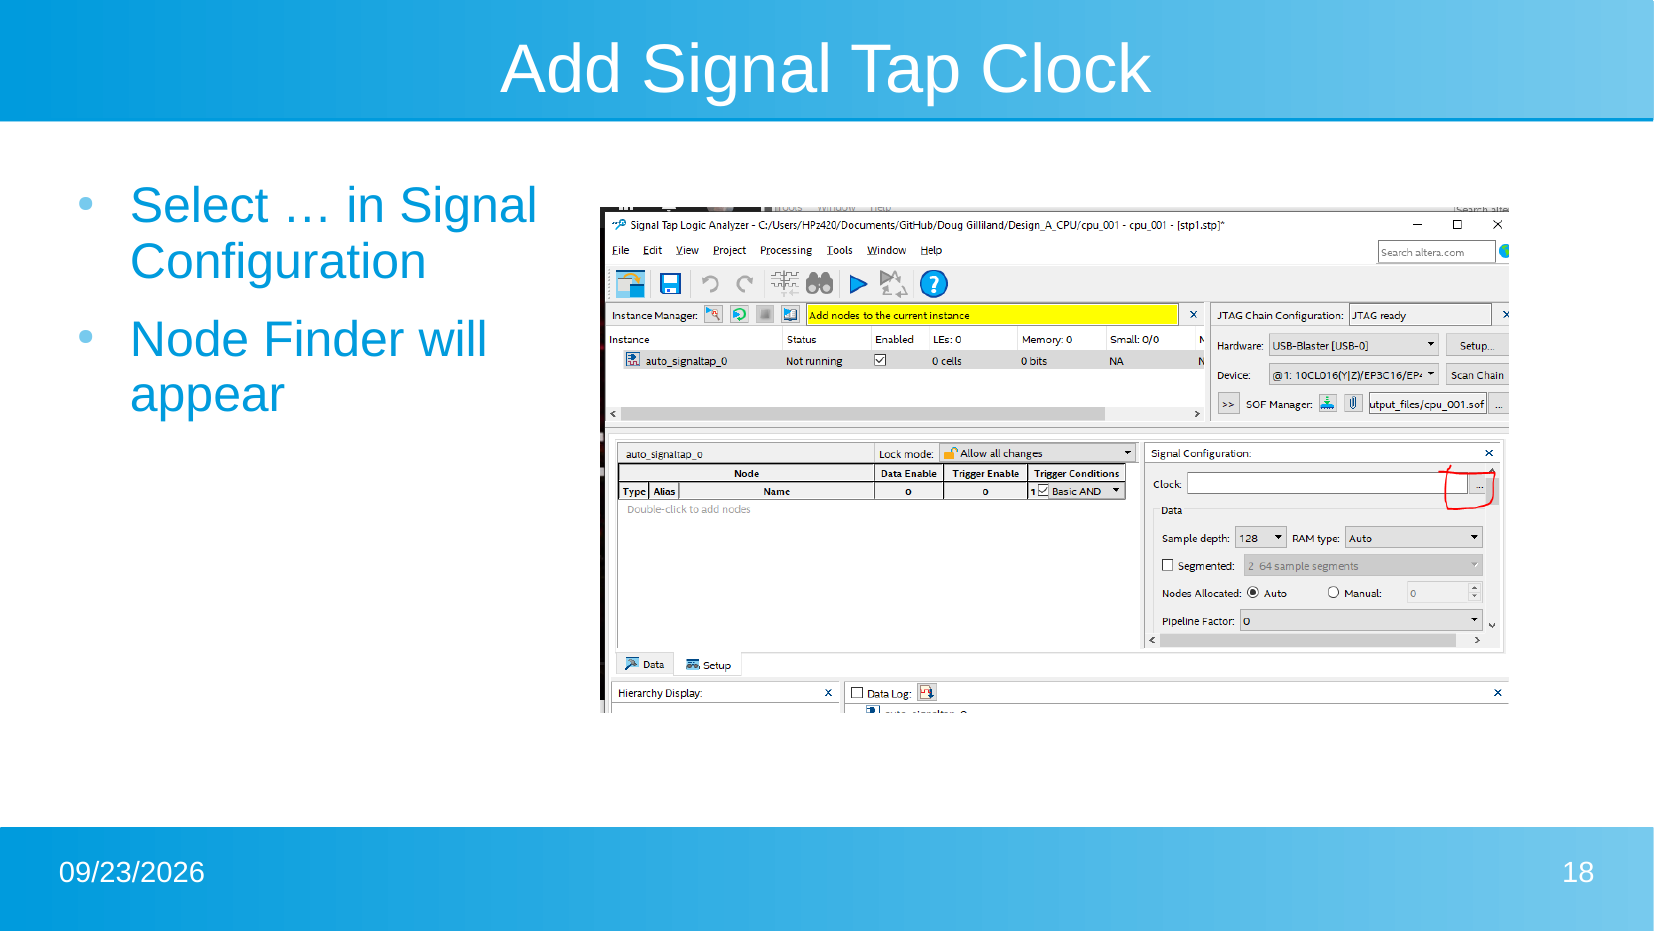

# Add Signal Tap Clock
Select … in Signal Configuration
Node Finder will appear
18